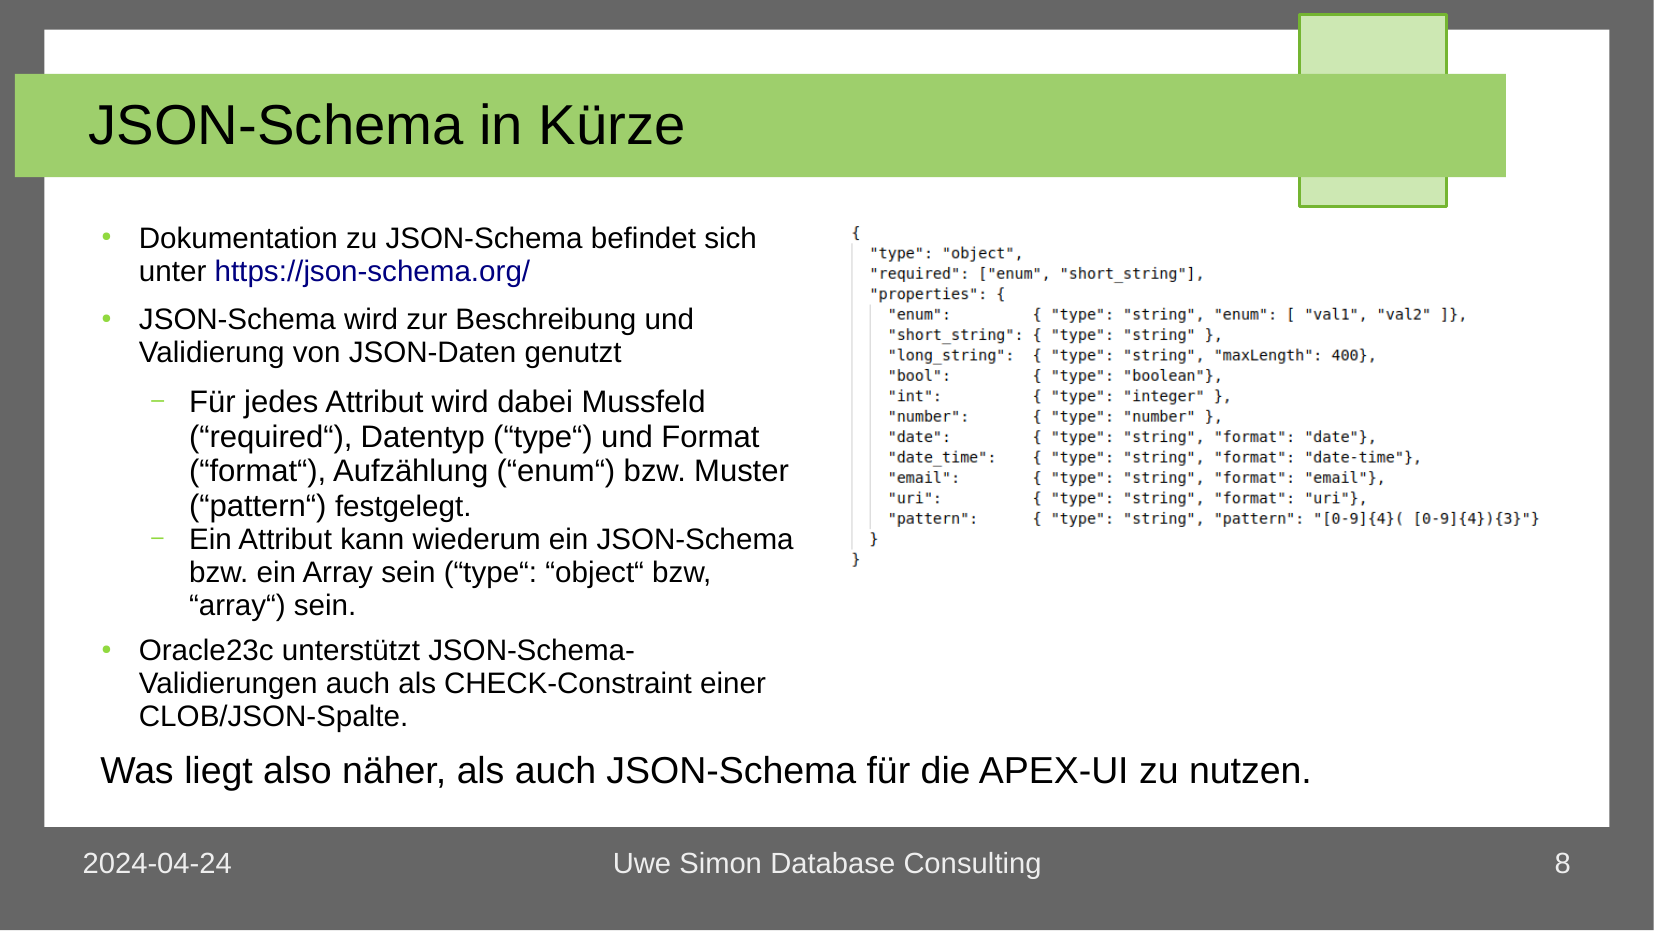

# JSON-Schema in Kürze
Dokumentation zu JSON-Schema befindet sich unter https://json-schema.org/
JSON-Schema wird zur Beschreibung und Validierung von JSON-Daten genutzt
Für jedes Attribut wird dabei Mussfeld (“required“), Datentyp (“type“) und Format (“format“), Aufzählung (“enum“) bzw. Muster (“pattern“) festgelegt.
Ein Attribut kann wiederum ein JSON-Schema bzw. ein Array sein (“type“: “object“ bzw, “array“) sein.
Oracle23c unterstützt JSON-Schema-Validierungen auch als CHECK-Constraint einer CLOB/JSON-Spalte.
Was liegt also näher, als auch JSON-Schema für die APEX-UI zu nutzen.
2024-04-24
Uwe Simon Database Consulting
8